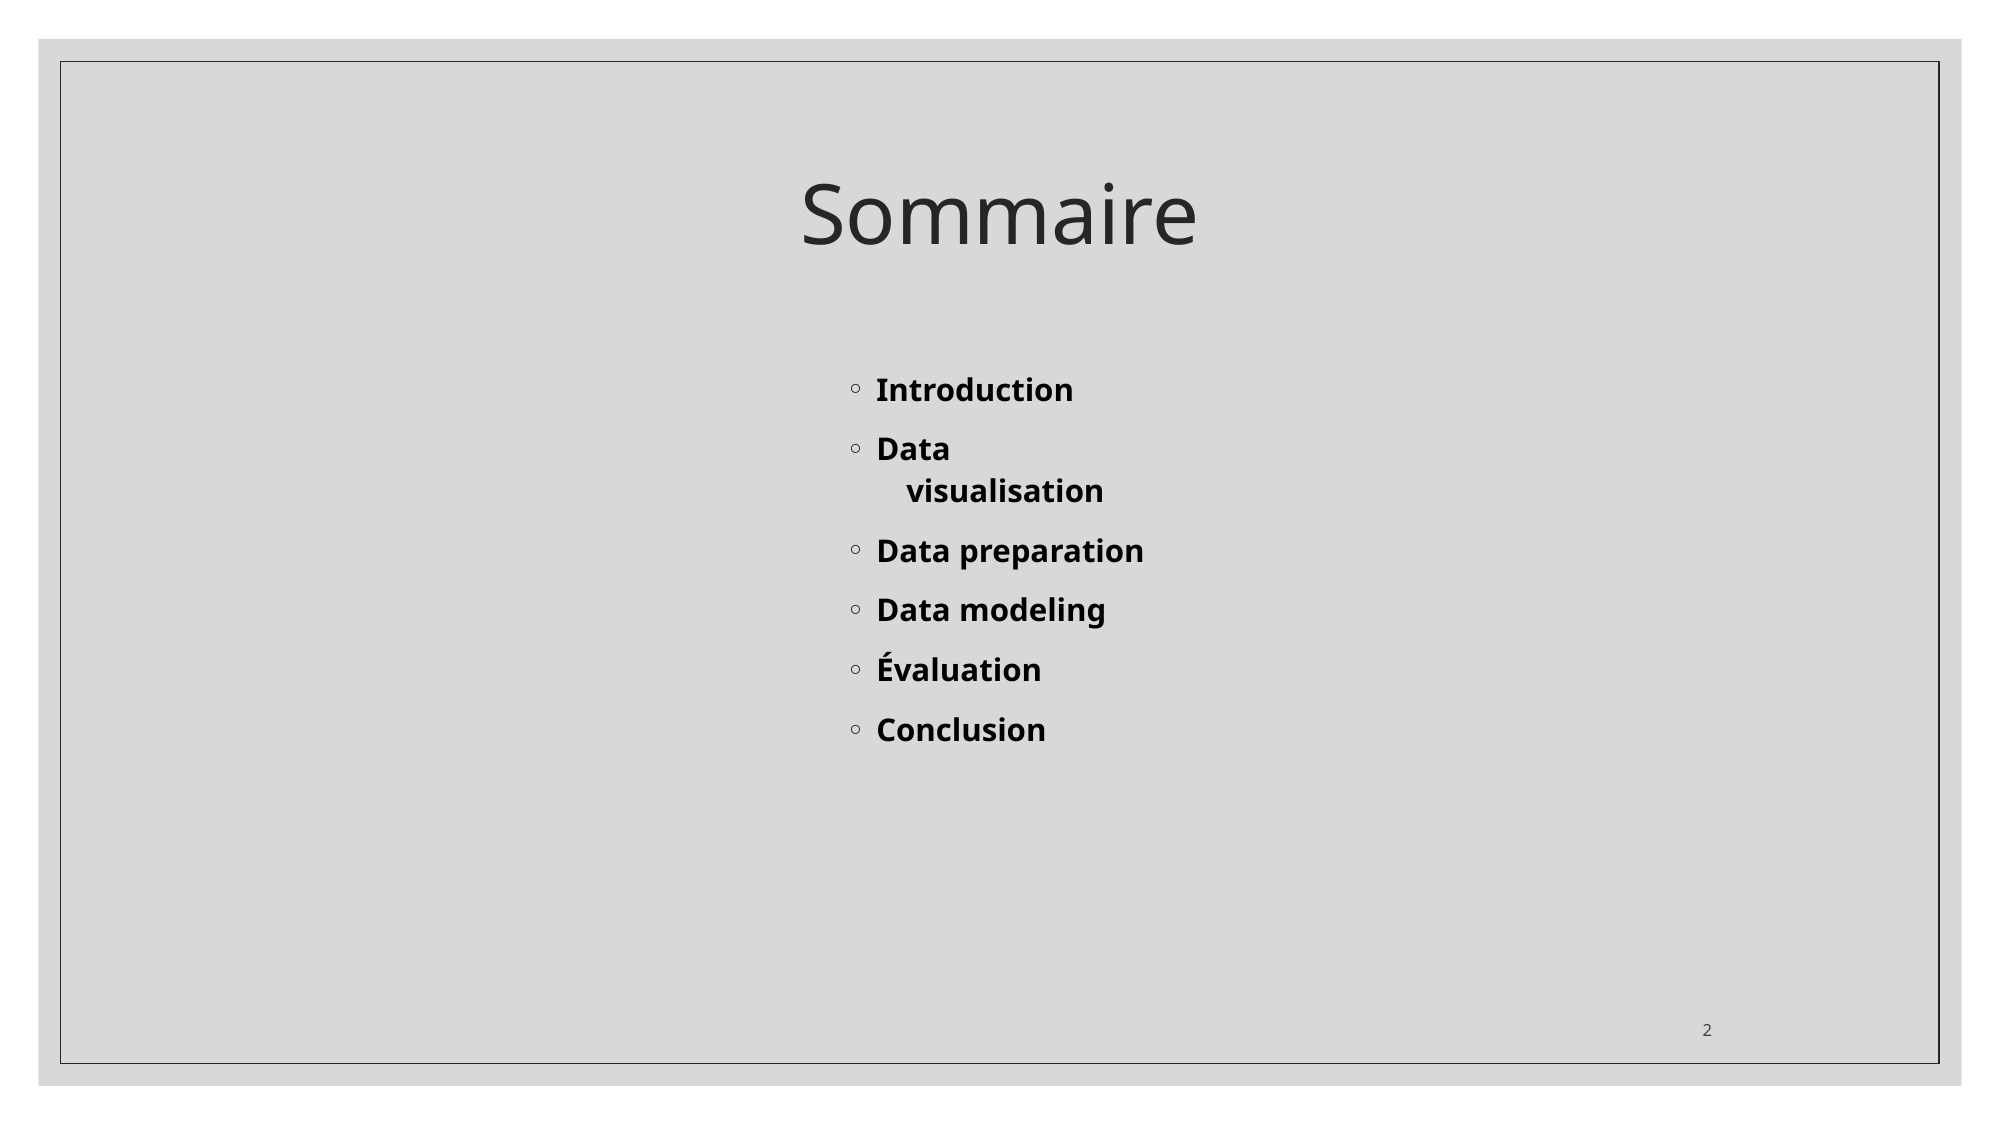

# Sommaire
Introduction
Data visualisation
Data preparation
Data modeling
Évaluation
Conclusion